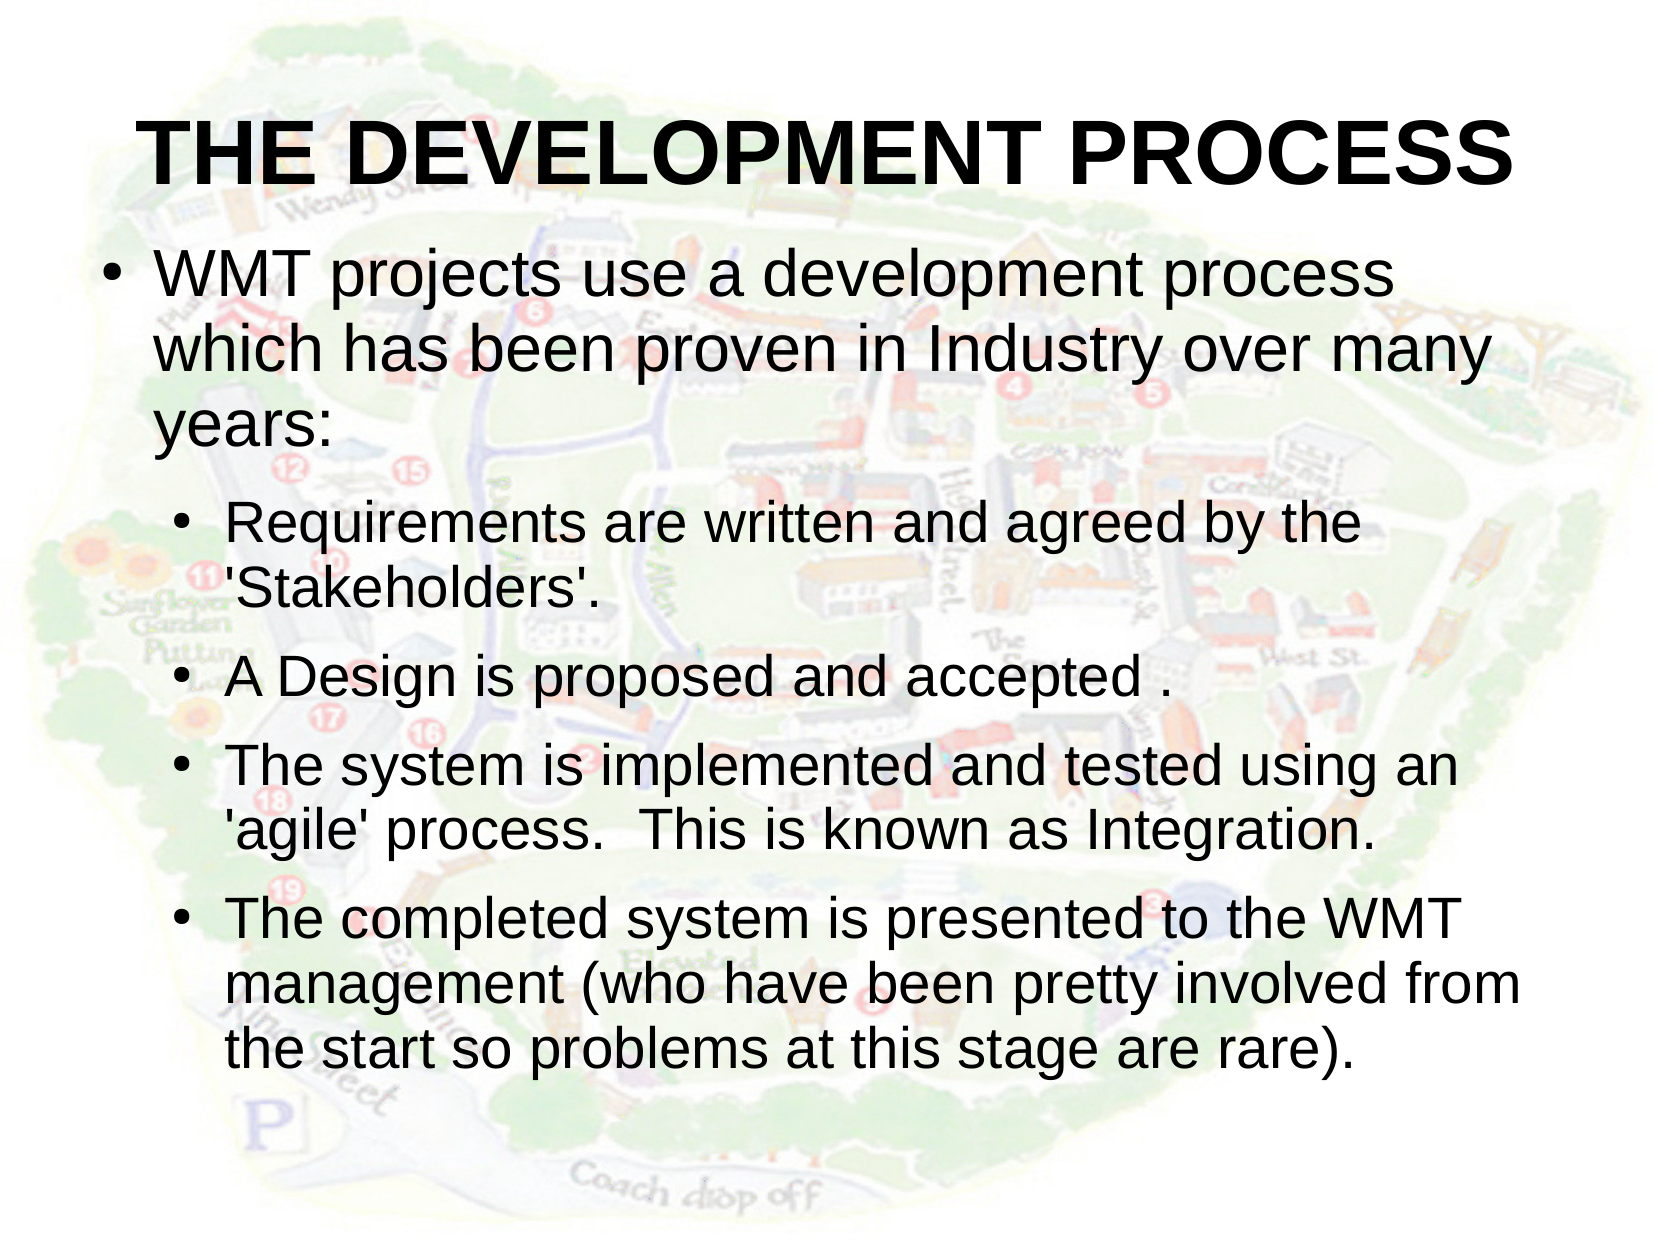

# THE DEVELOPMENT PROCESS
WMT projects use a development process which has been proven in Industry over many years:
Requirements are written and agreed by the 'Stakeholders'.
A Design is proposed and accepted .
The system is implemented and tested using an 'agile' process. This is known as Integration.
The completed system is presented to the WMT management (who have been pretty involved from the start so problems at this stage are rare).